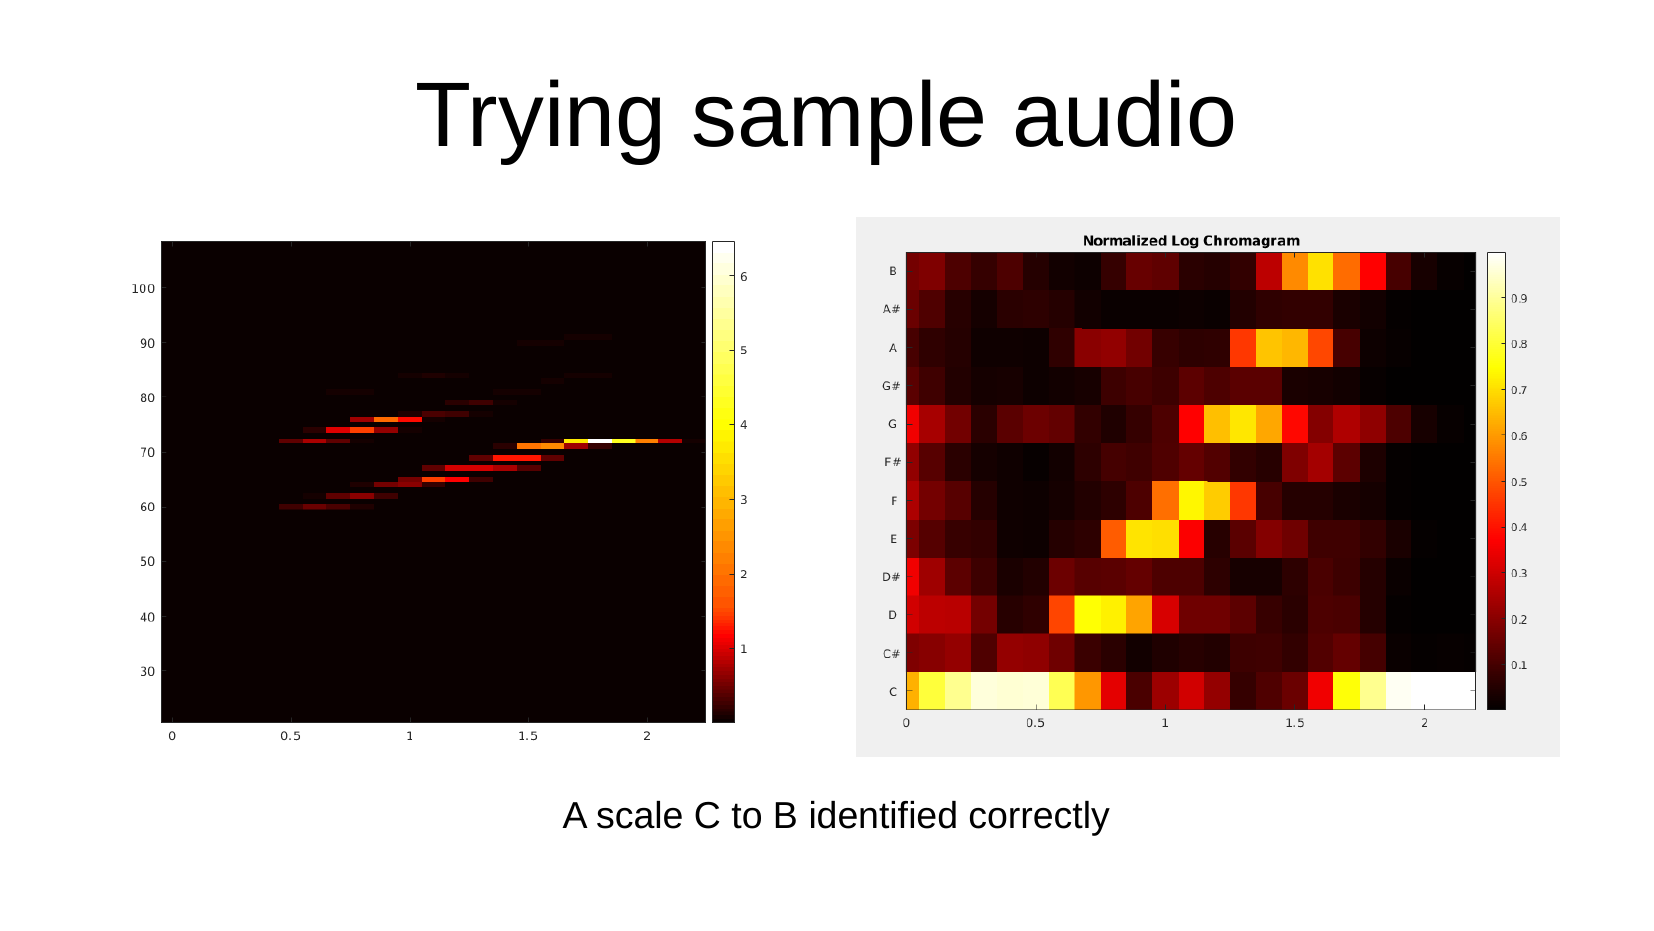

# Trying sample audio
A scale C to B identified correctly